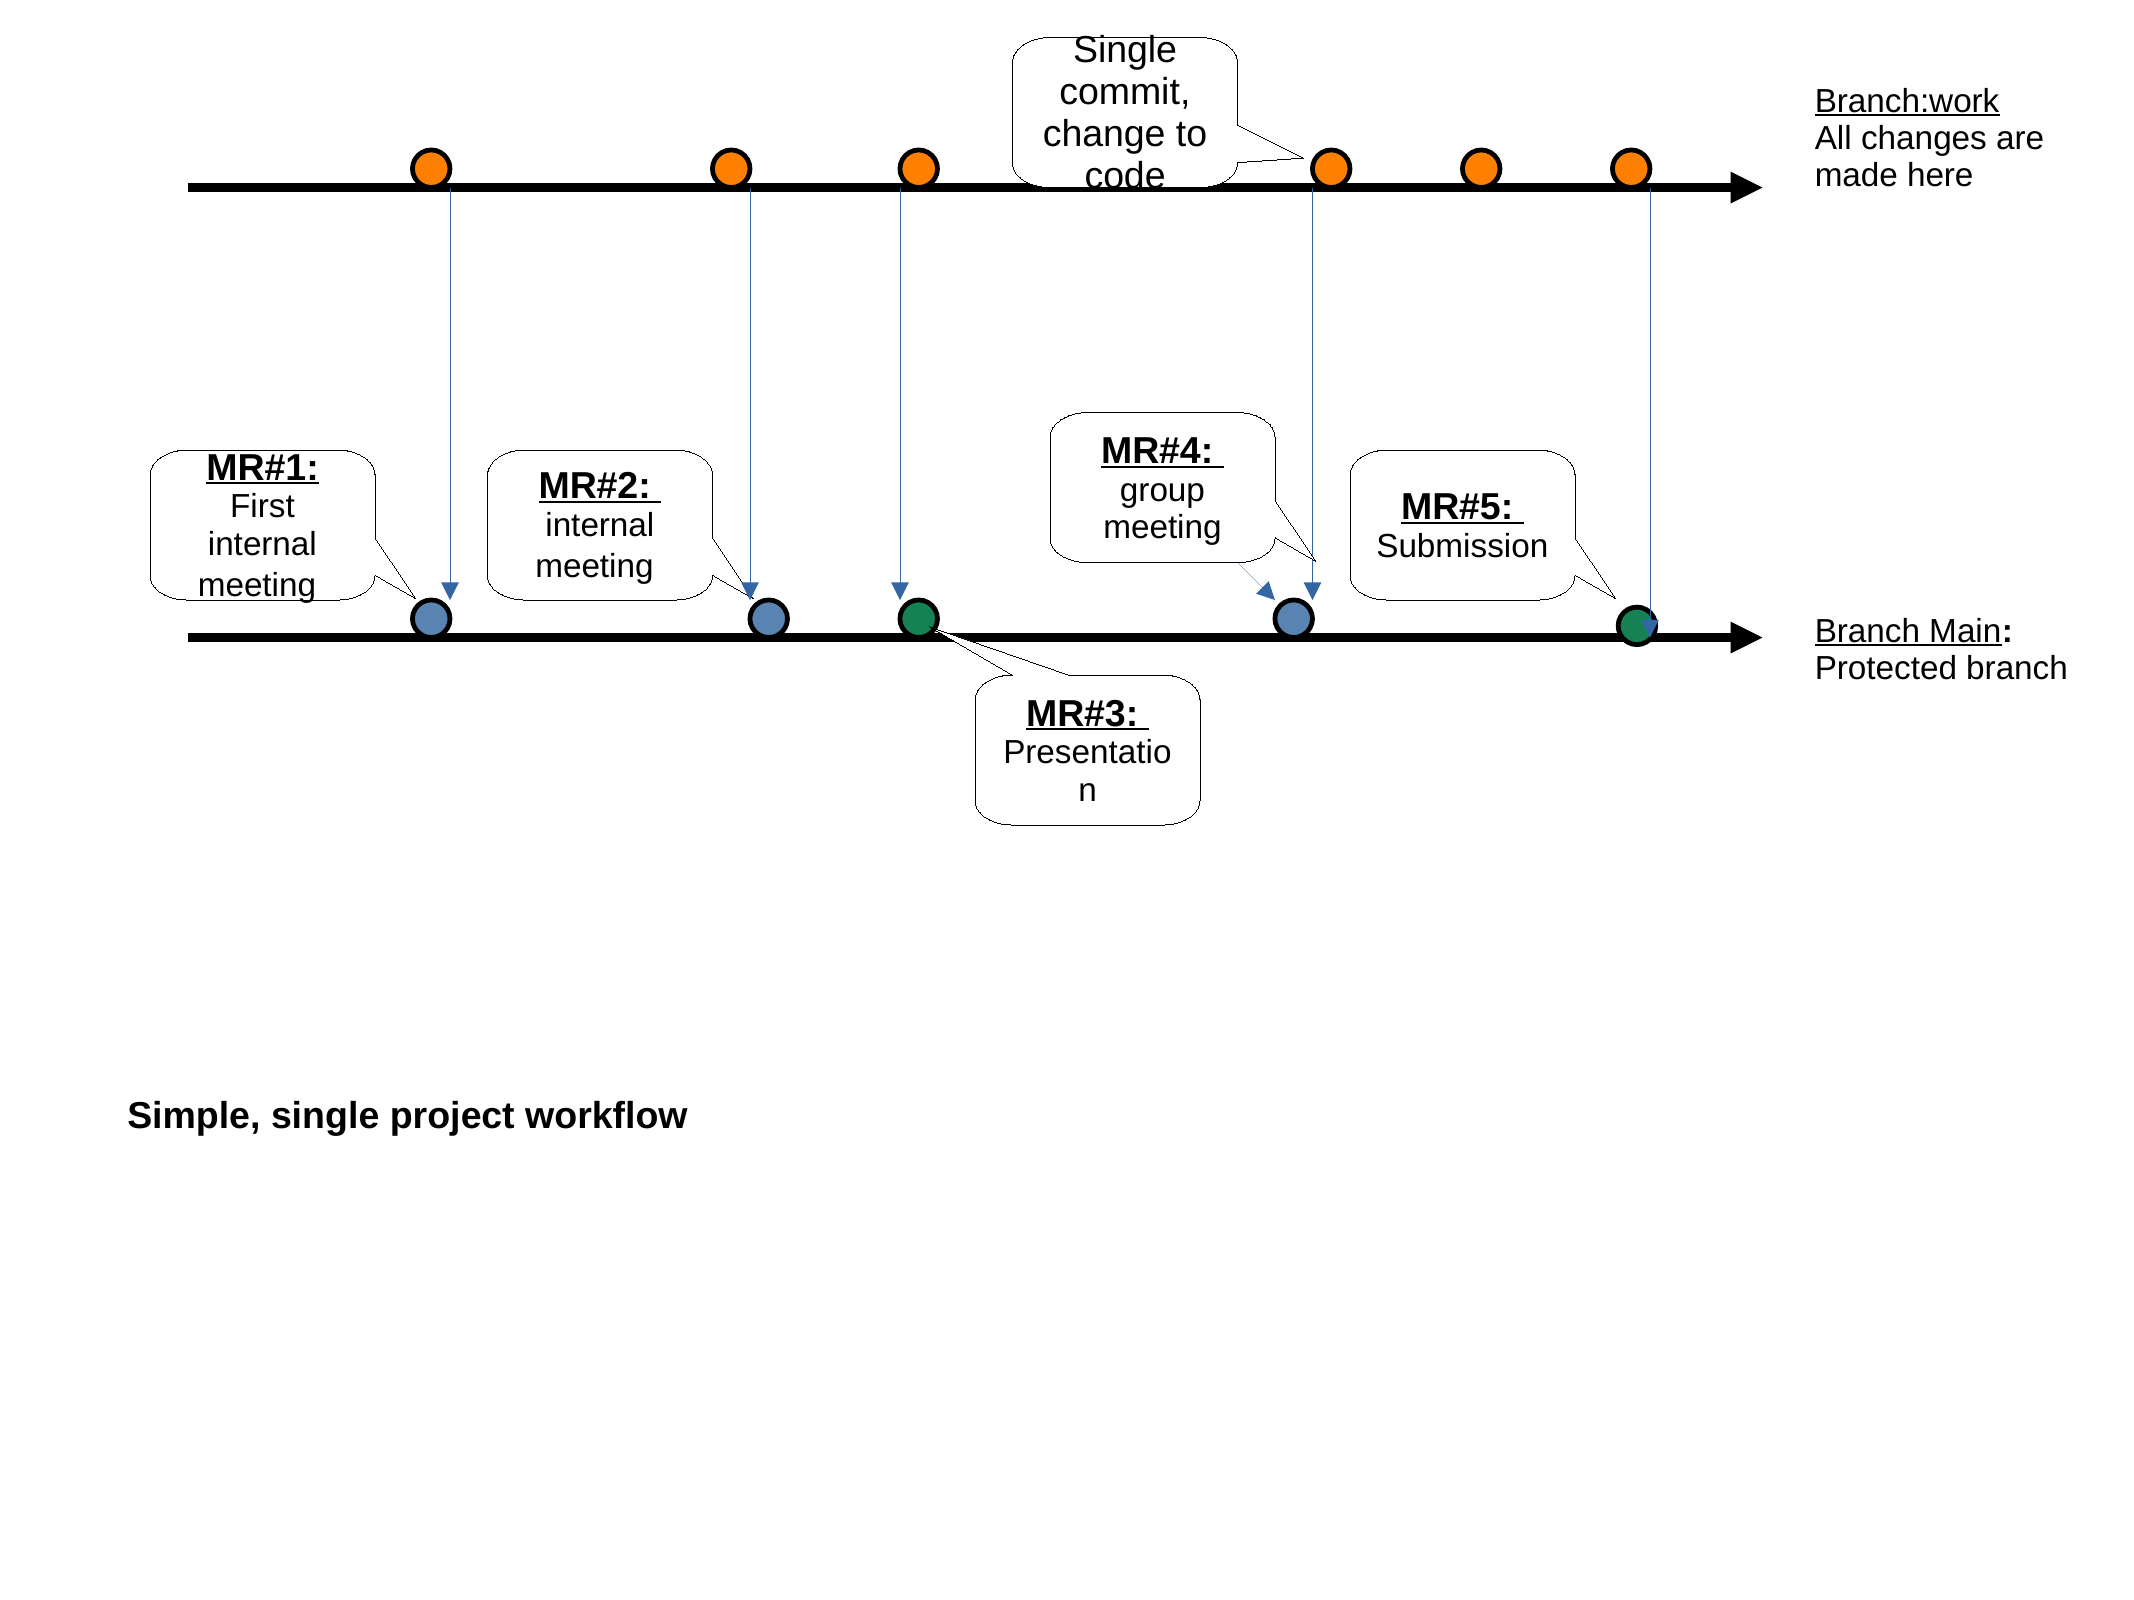

Single commit, change to code
Branch:work
All changes are made here
MR#4: group meeting
MR#1: First internal meeting
MR#2: internal meeting
MR#5: Submission
Branch Main: Protected branch
MR#3: Presentation
Simple, single project workflow